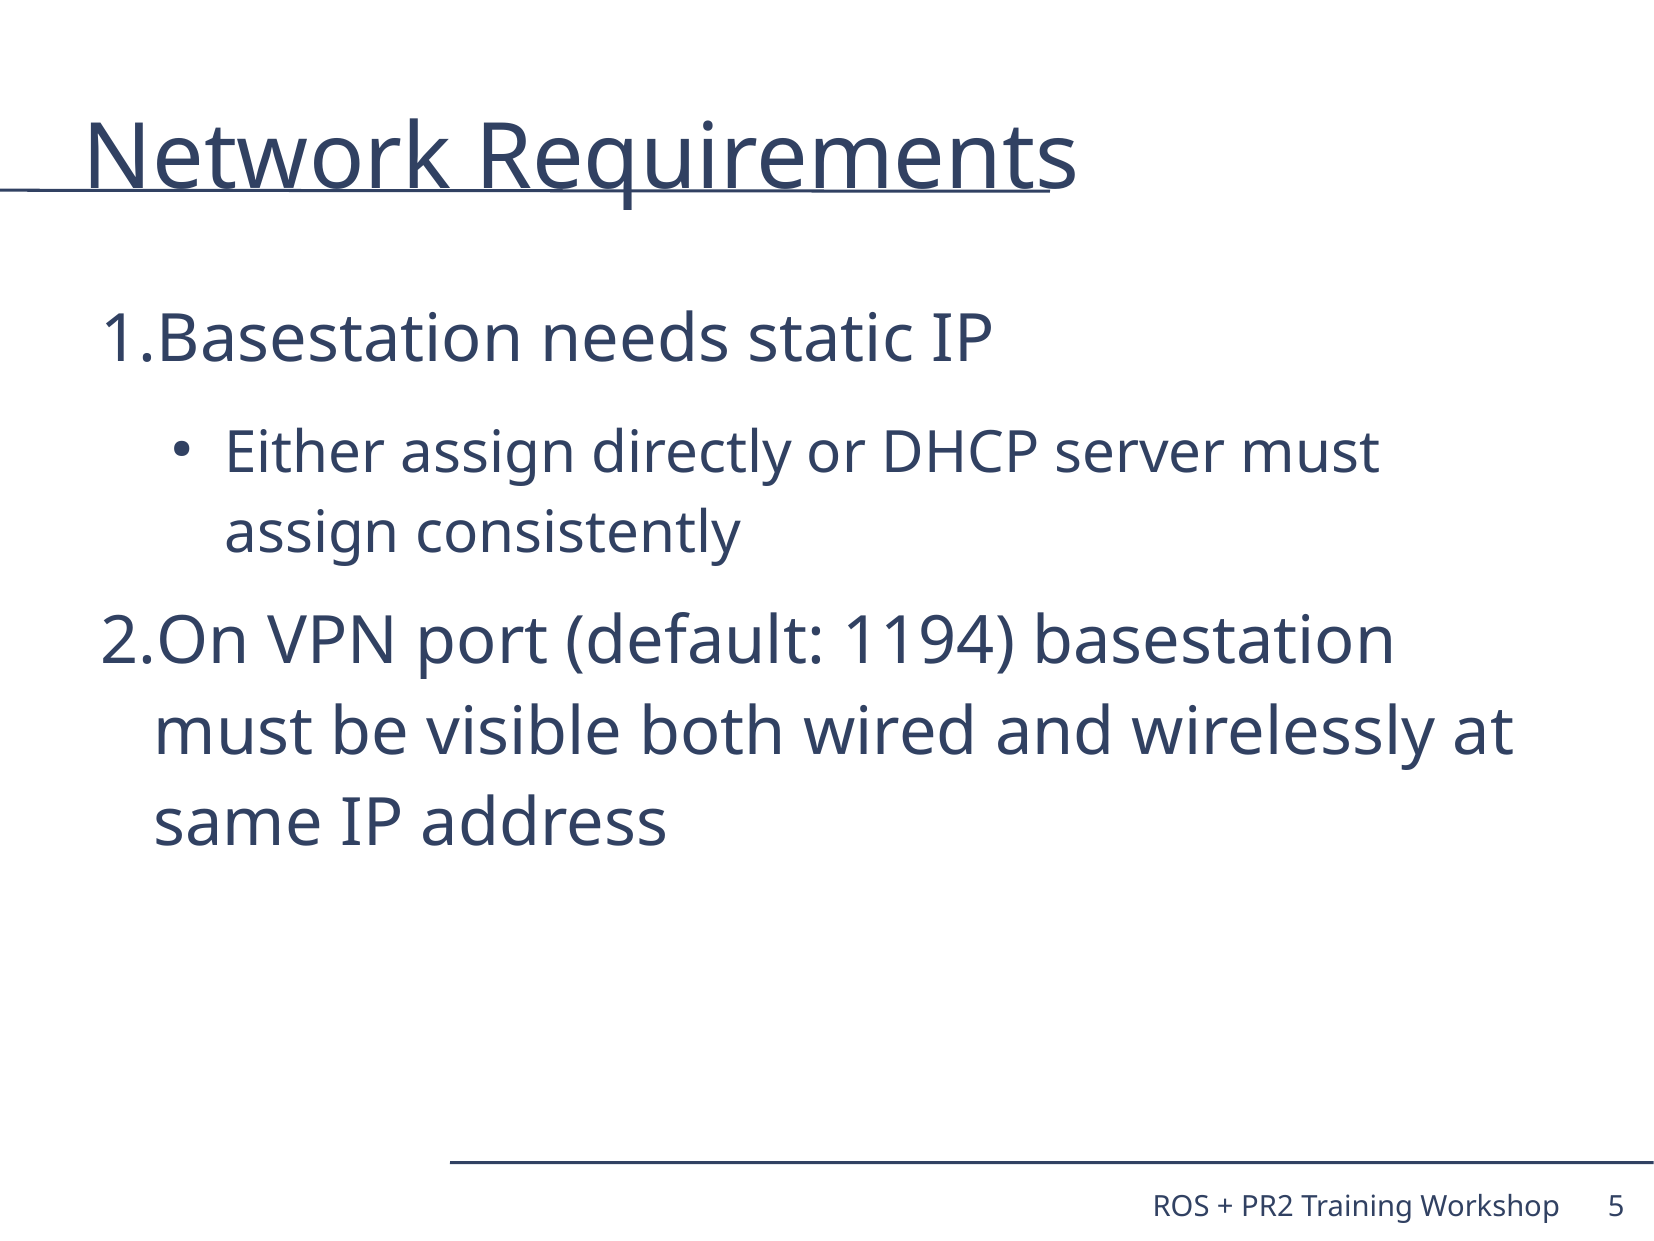

# Network Requirements
Basestation needs static IP
Either assign directly or DHCP server must assign consistently
On VPN port (default: 1194) basestation must be visible both wired and wirelessly at same IP address